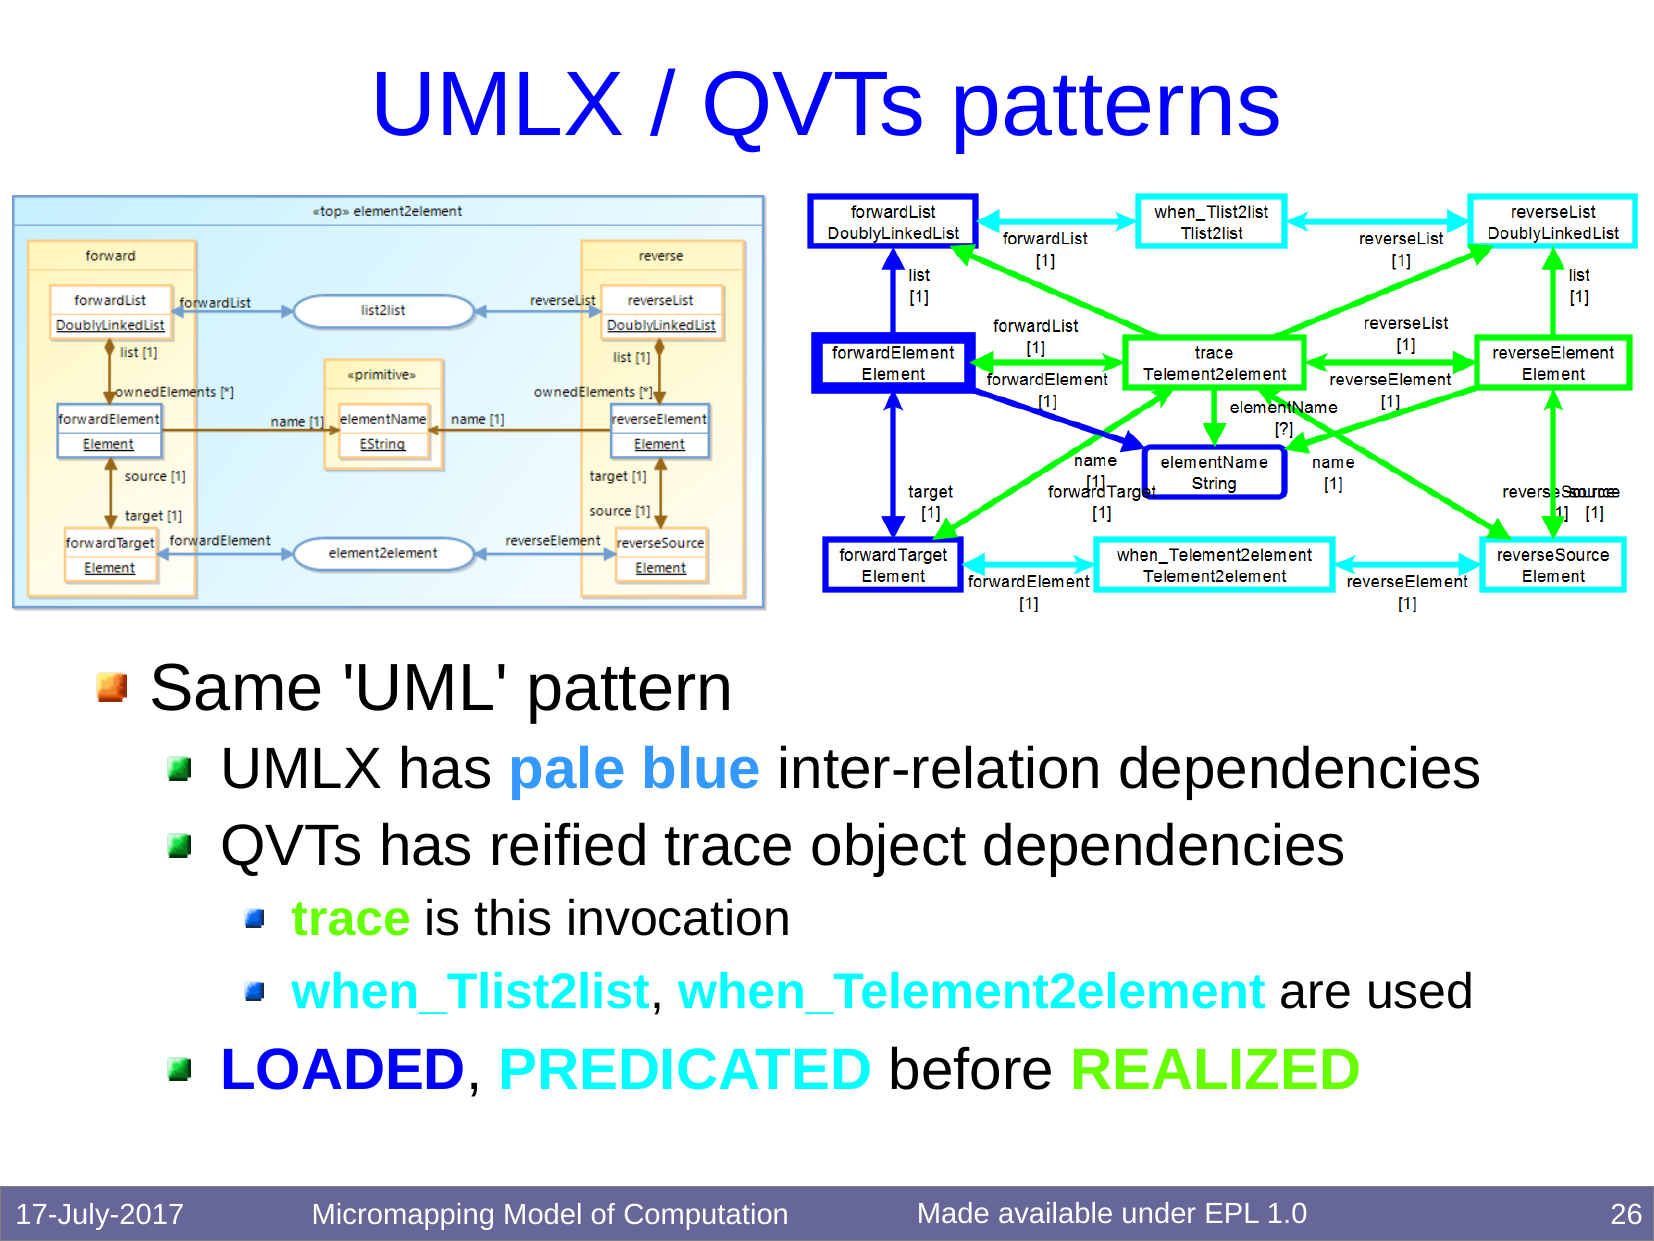

# UMLX / QVTs patterns
Same 'UML' pattern
UMLX has pale blue inter-relation dependencies
QVTs has reified trace object dependencies
trace is this invocation
when_Tlist2list, when_Telement2element are used
LOADED, PREDICATED before REALIZED
17-July-2017
Micromapping Model of Computation
26